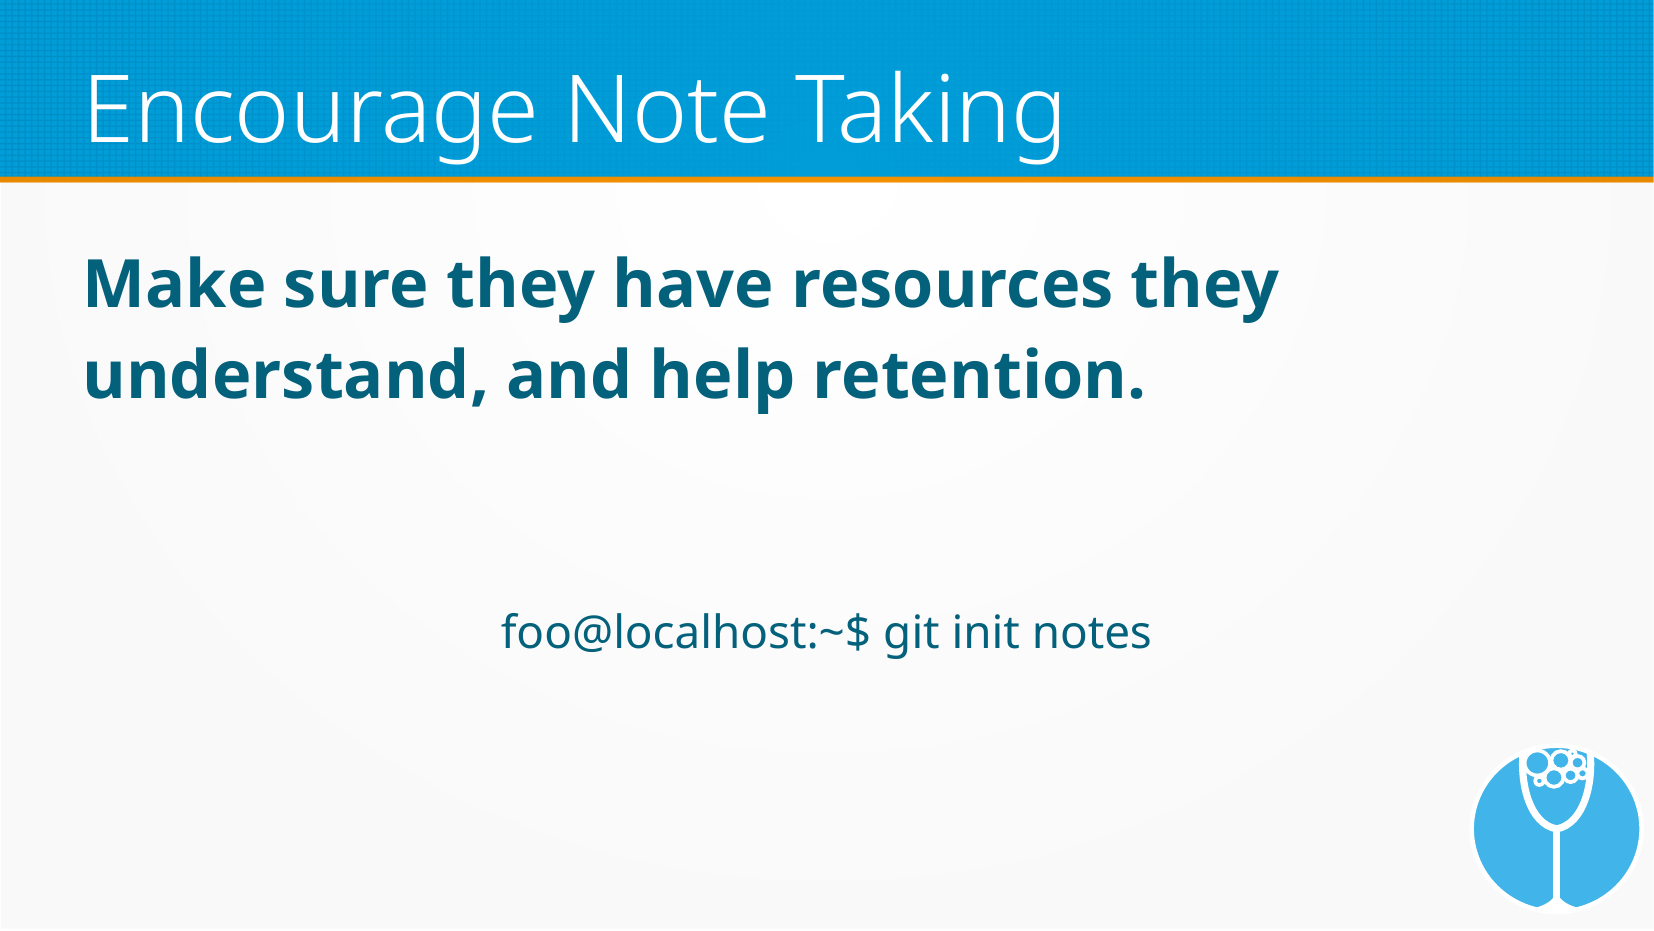

# Encourage Note Taking
Make sure they have resources they understand, and help retention.
foo@localhost:~$ git init notes